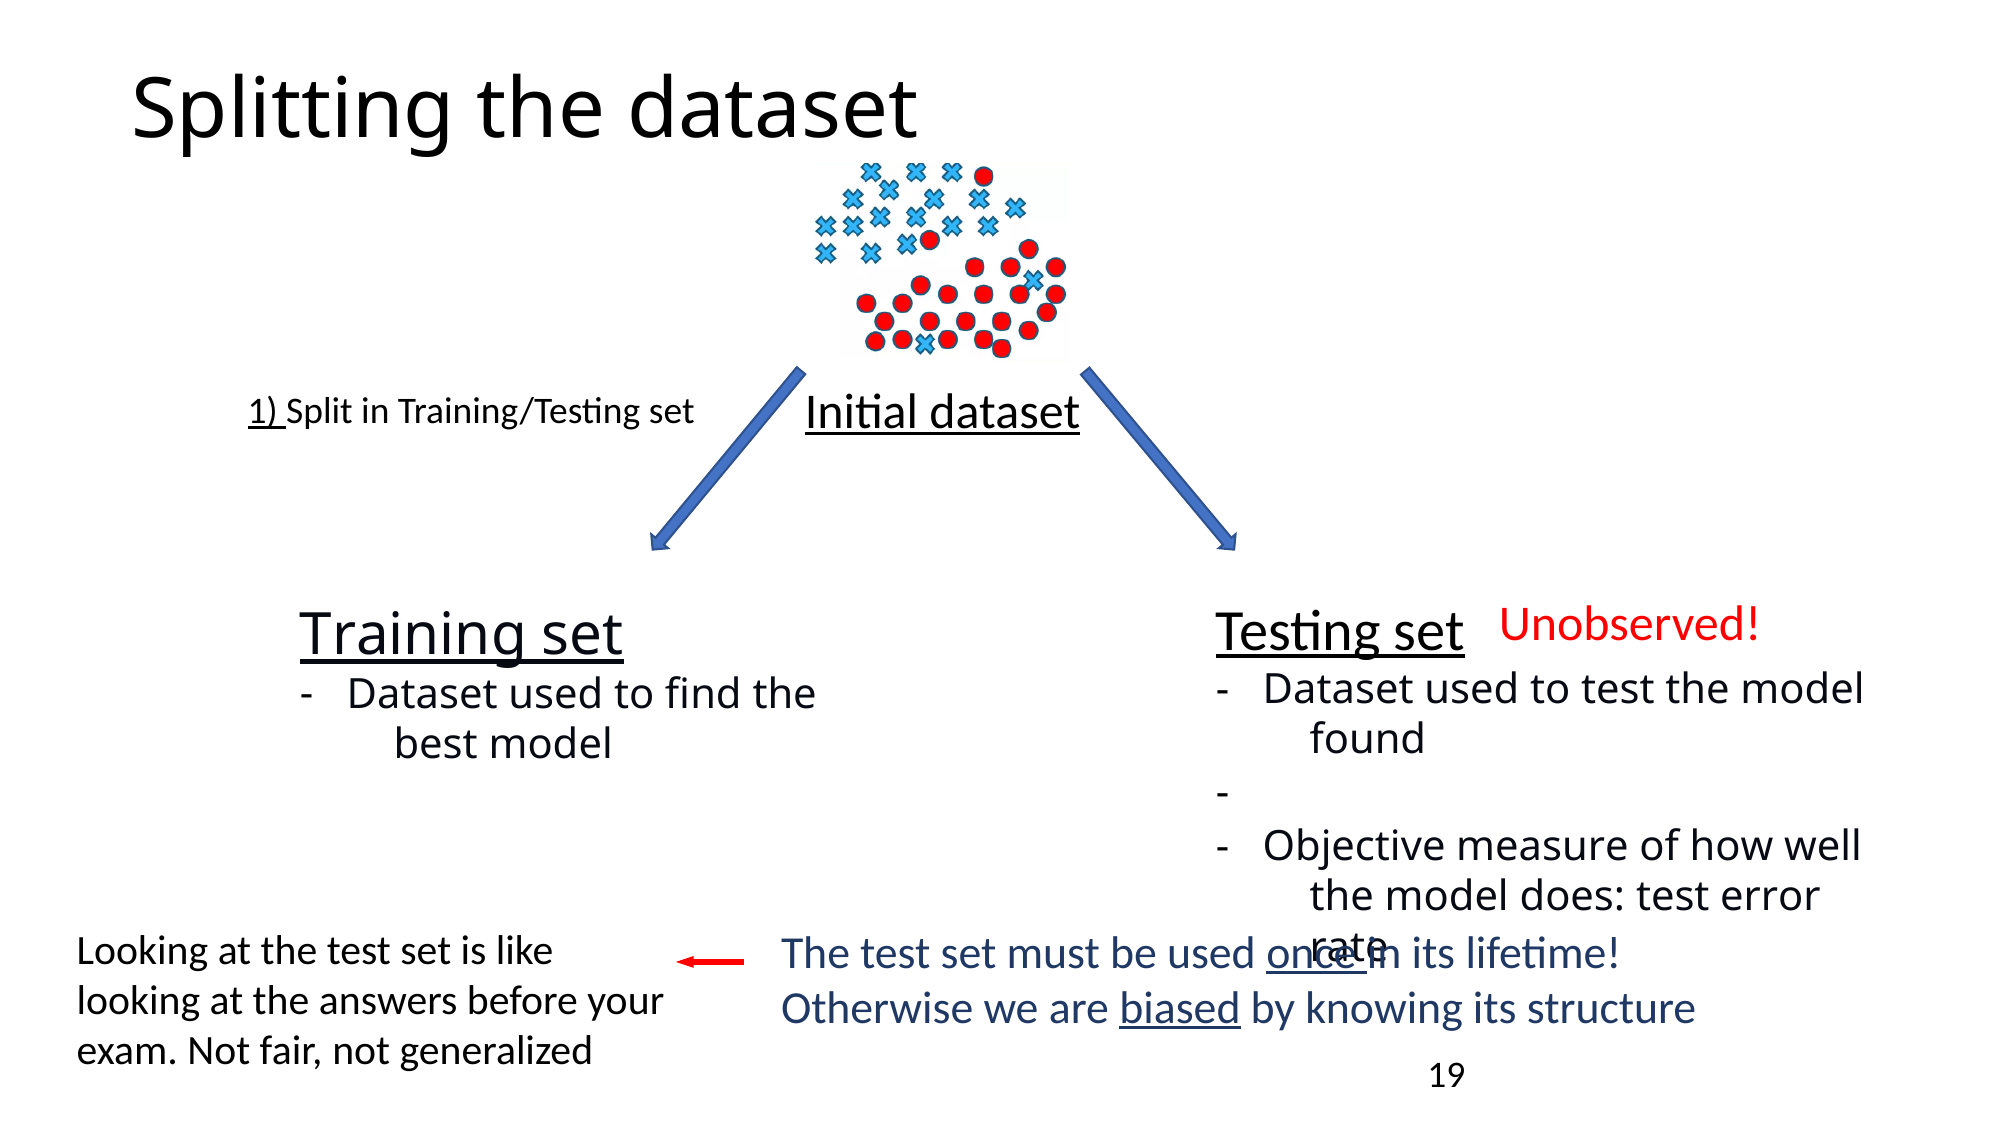

Splitting the dataset
Initial dataset
1) Split in Training/Testing set
Unobserved!
Testing set
Dataset used to test the model found
Objective measure of how well the model does: test error rate
Training set
Dataset used to find the best model
Looking at the test set is like looking at the answers before your exam. Not fair, not generalized
The test set must be used once in its lifetime!
Otherwise we are biased by knowing its structure
13